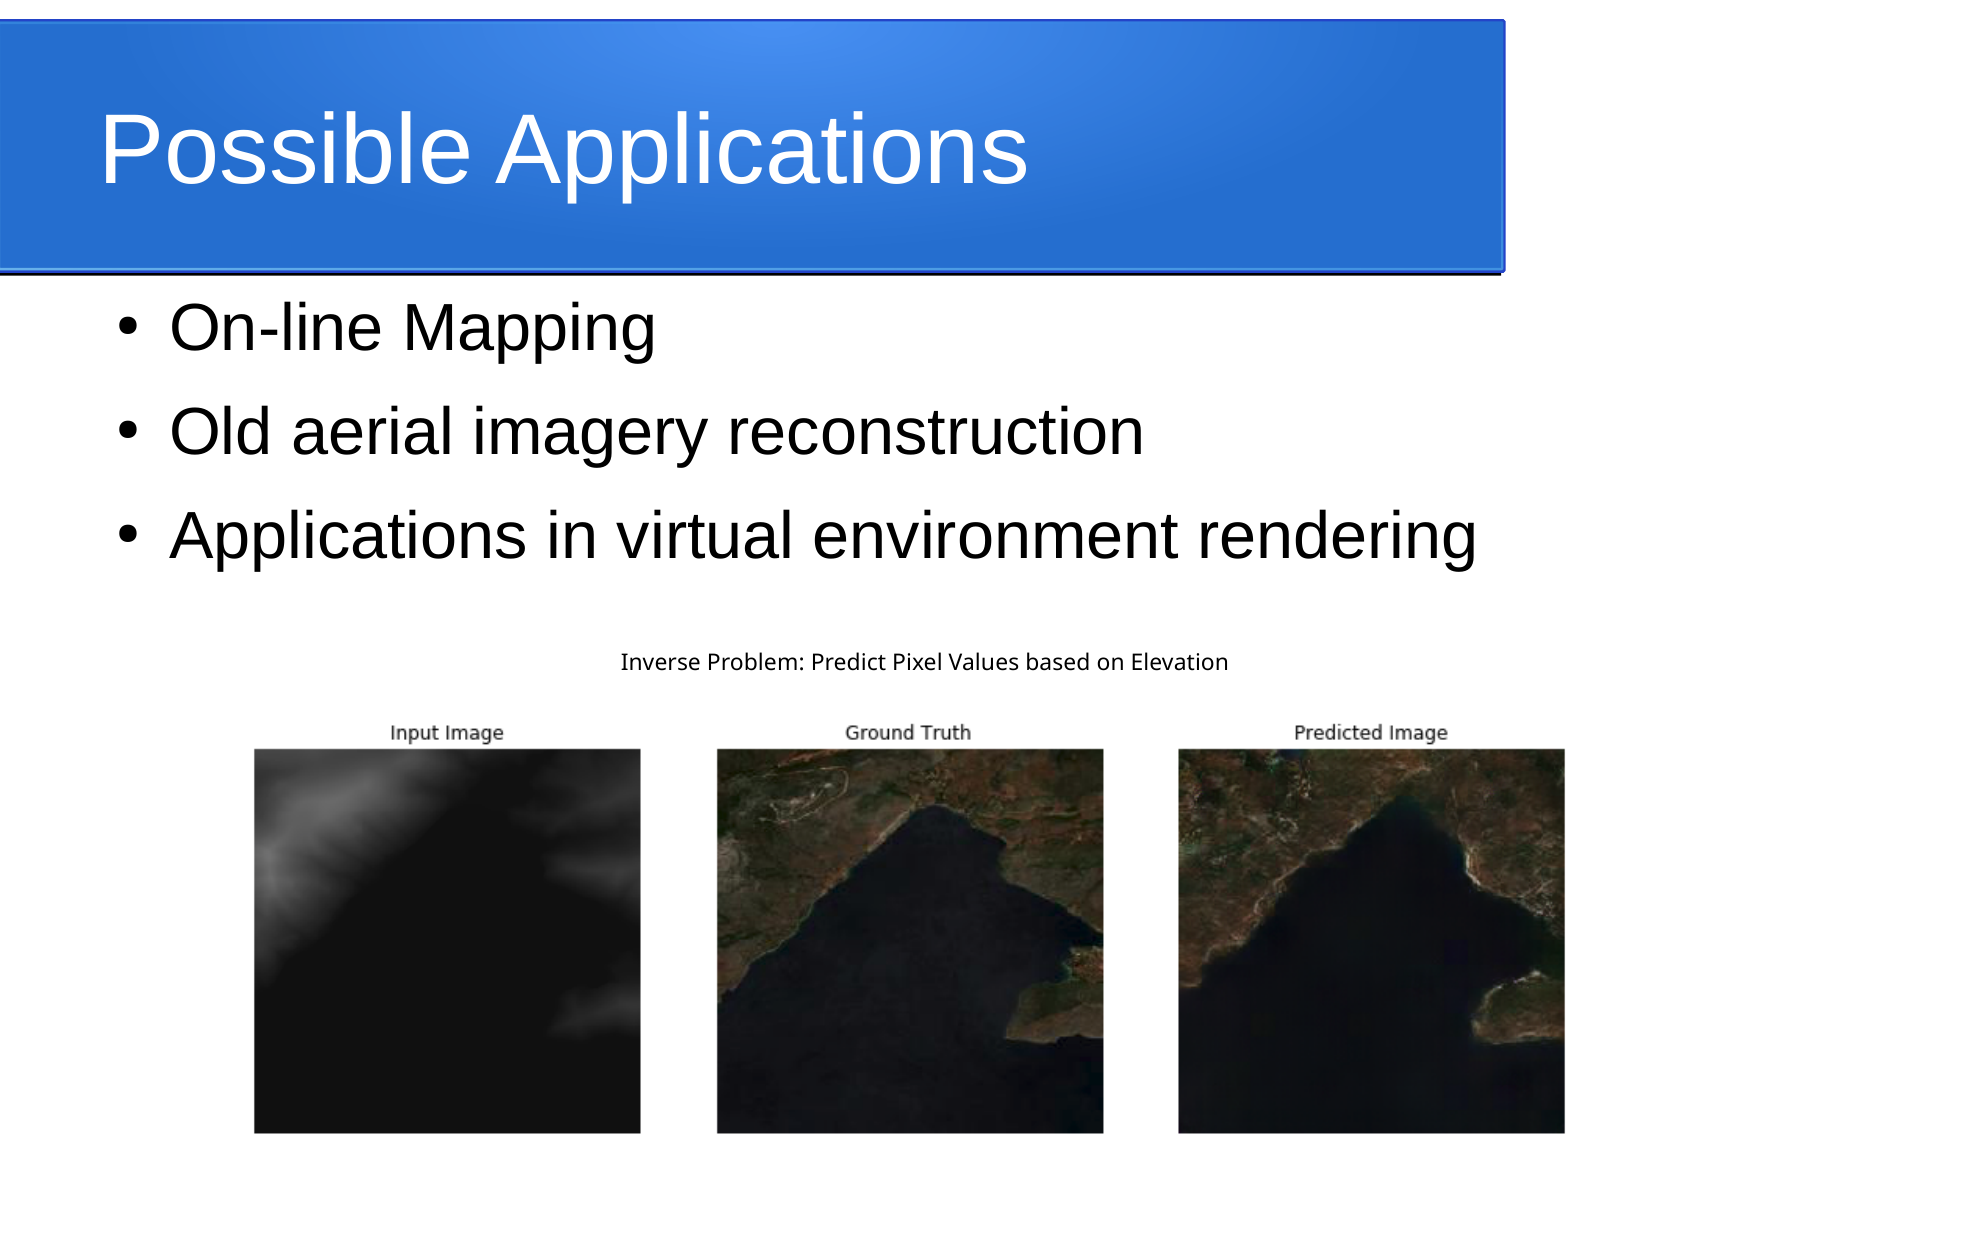

# Possible Applications
On-line Mapping
Old aerial imagery reconstruction
Applications in virtual environment rendering
Inverse Problem: Predict Pixel Values based on Elevation